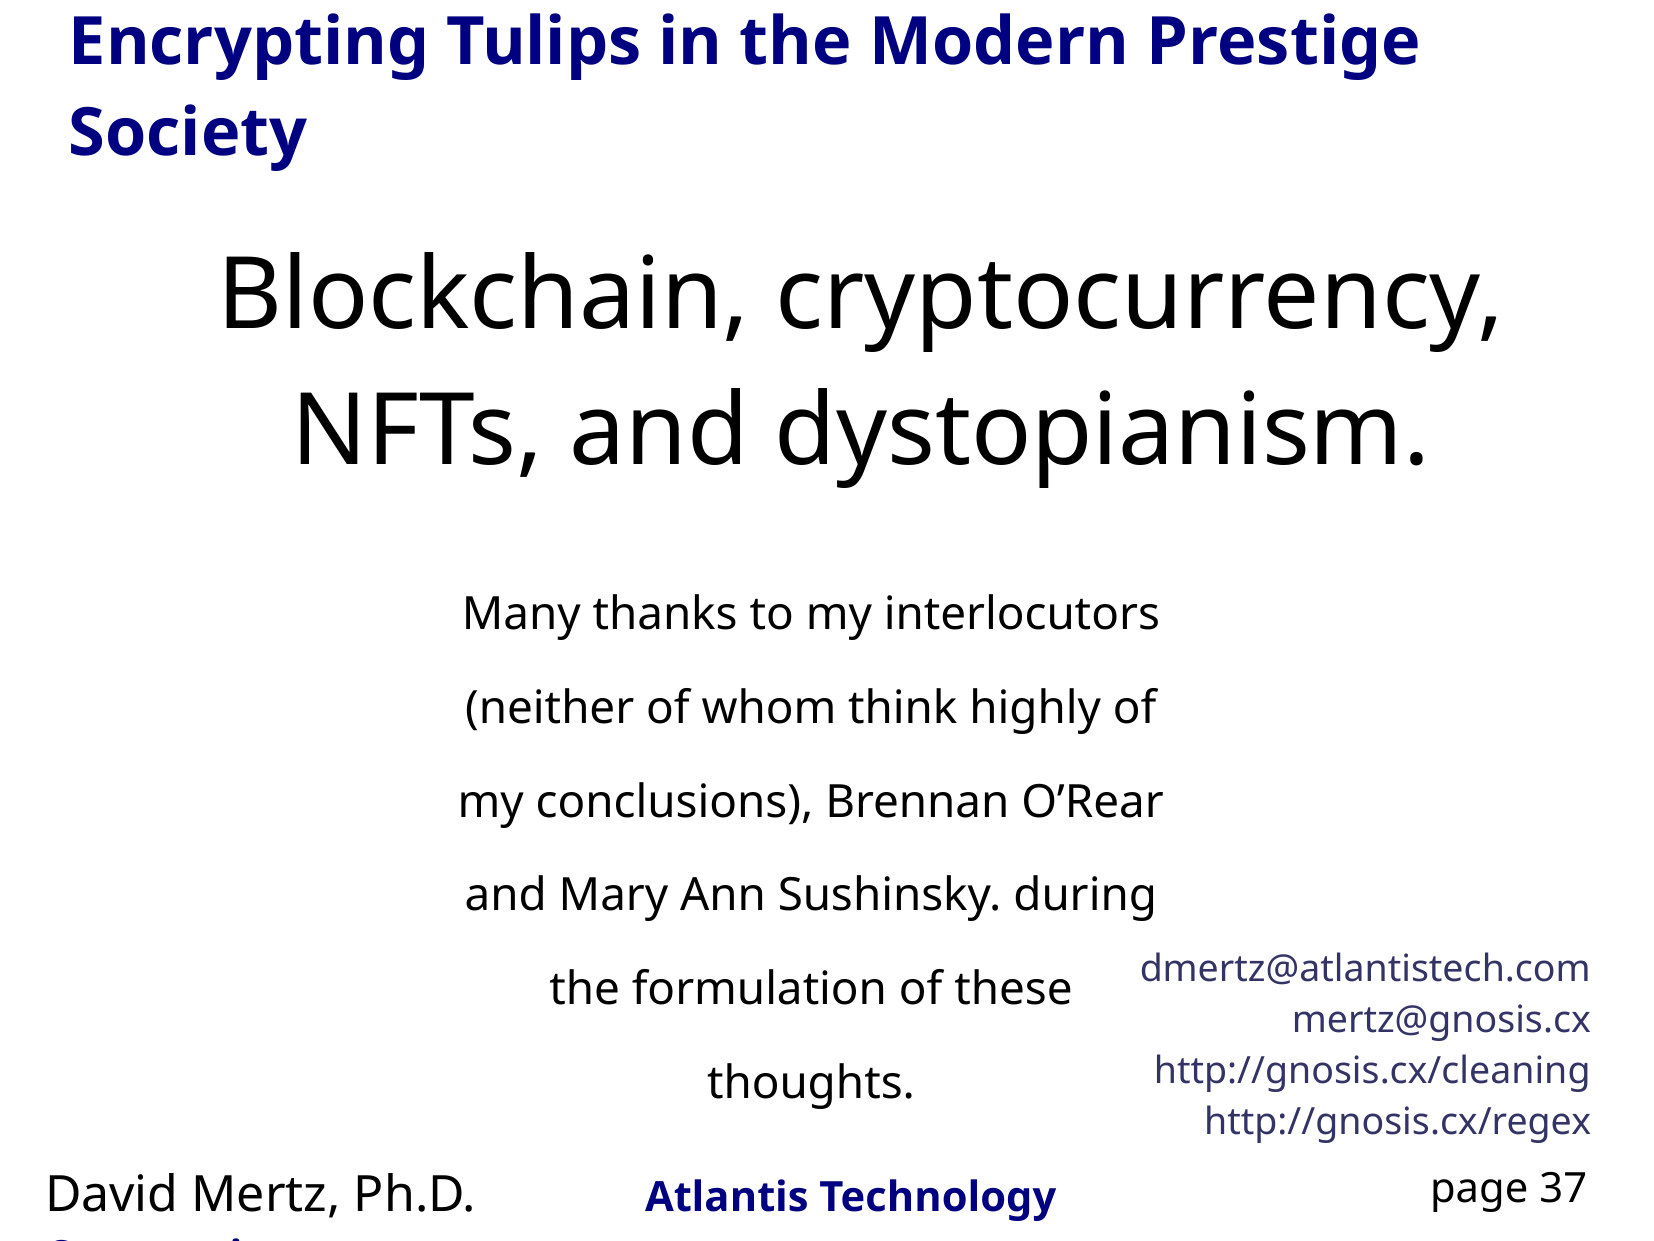

# Blockchain, cryptocurrency, NFTs, and dystopianism.
Many thanks to my interlocutors (neither of whom think highly of my conclusions), Brennan O’Rear and Mary Ann Sushinsky. during the formulation of these thoughts.
dmertz@atlantistech.com
mertz@gnosis.cx
http://gnosis.cx/cleaning
http://gnosis.cx/regex